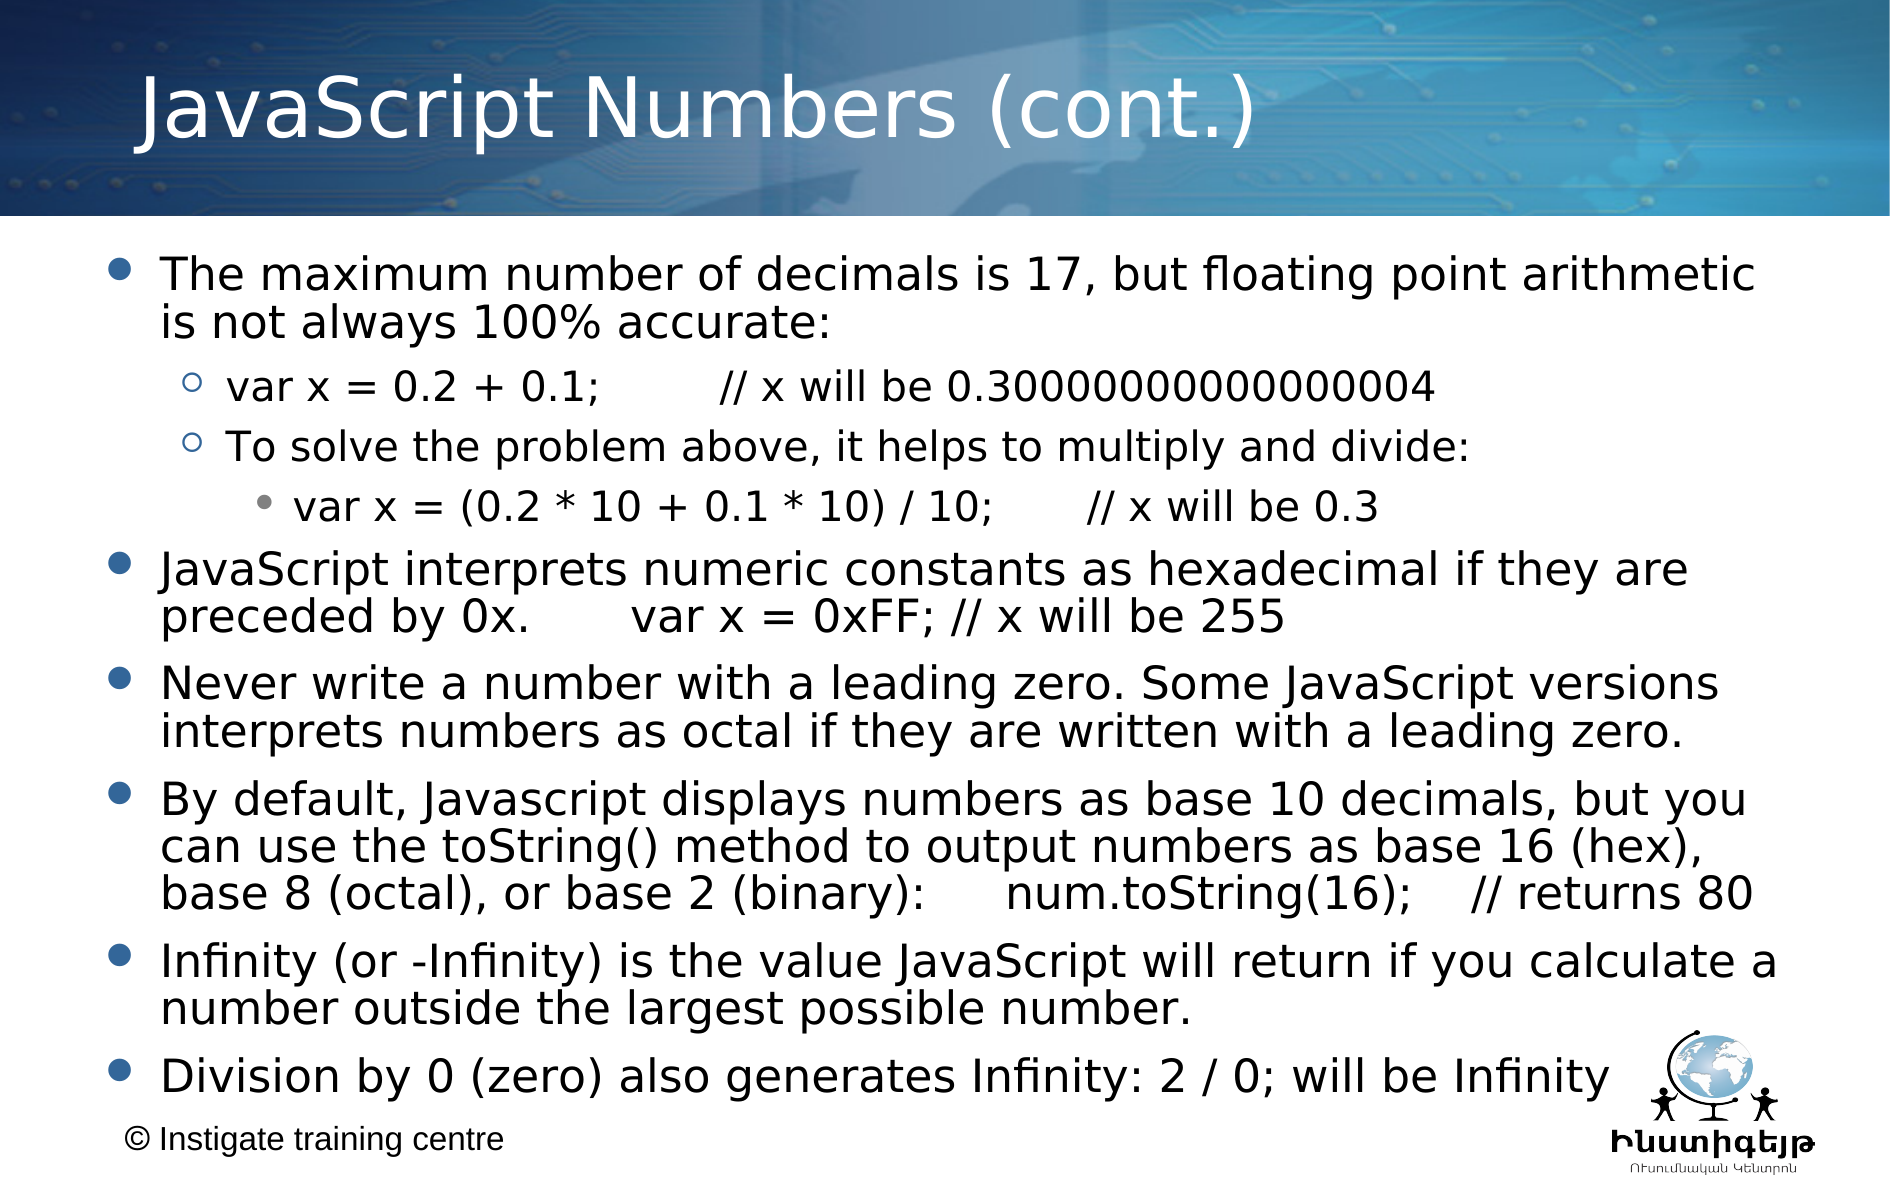

JavaScript Numbers (cont.)
# The maximum number of decimals is 17, but floating point arithmetic is not always 100% accurate:
var x = 0.2 + 0.1; // x will be 0.30000000000000004
To solve the problem above, it helps to multiply and divide:
var x = (0.2 * 10 + 0.1 * 10) / 10; // x will be 0.3
JavaScript interprets numeric constants as hexadecimal if they are preceded by 0x.		var x = 0xFF; // x will be 255
Never write a number with a leading zero. Some JavaScript versions interprets numbers as octal if they are written with a leading zero.
By default, Javascript displays numbers as base 10 decimals, but you can use the toString() method to output numbers as base 16 (hex), base 8 (octal), or base 2 (binary):		num.toString(16); // returns 80
Infinity (or -Infinity) is the value JavaScript will return if you calculate a number outside the largest possible number.
Division by 0 (zero) also generates Infinity: 2 / 0; will be Infinity